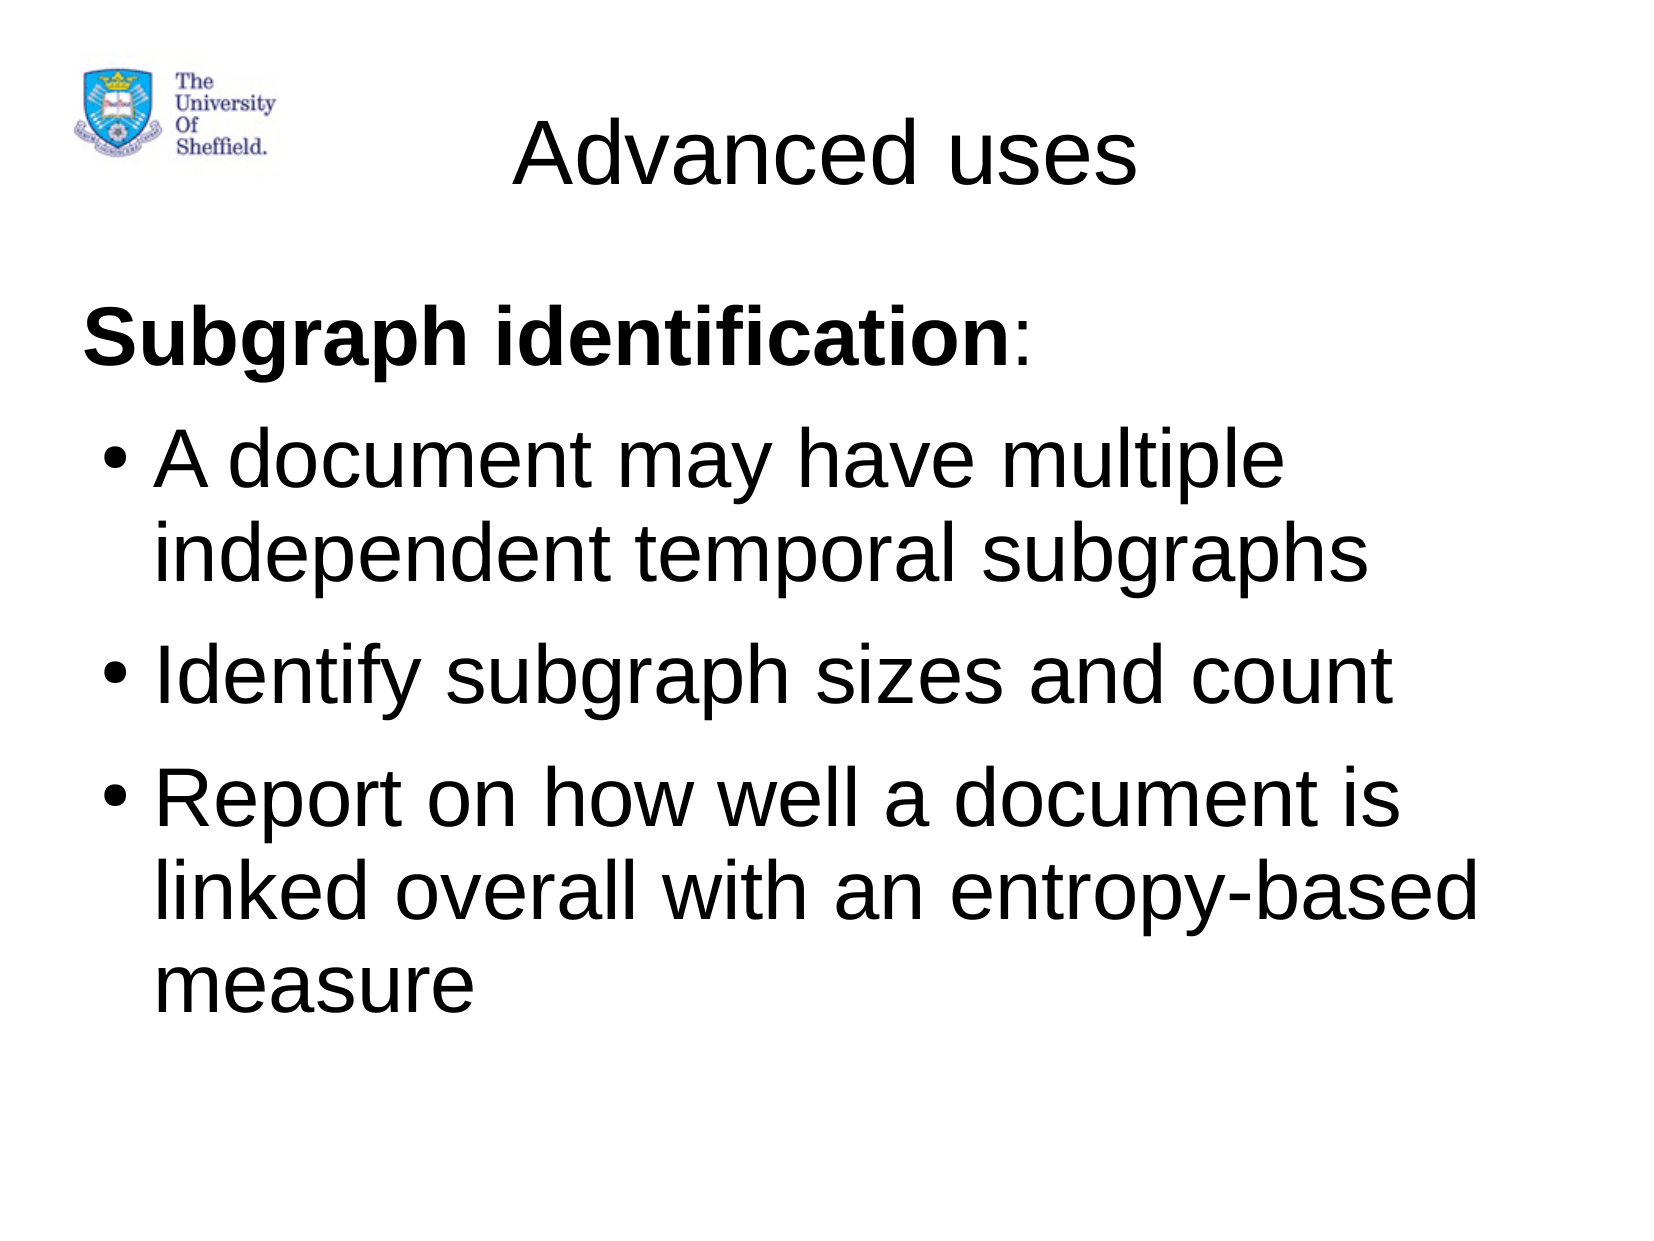

# Advanced uses
Subgraph identification:
A document may have multiple independent temporal subgraphs
Identify subgraph sizes and count
Report on how well a document is linked overall with an entropy-based measure